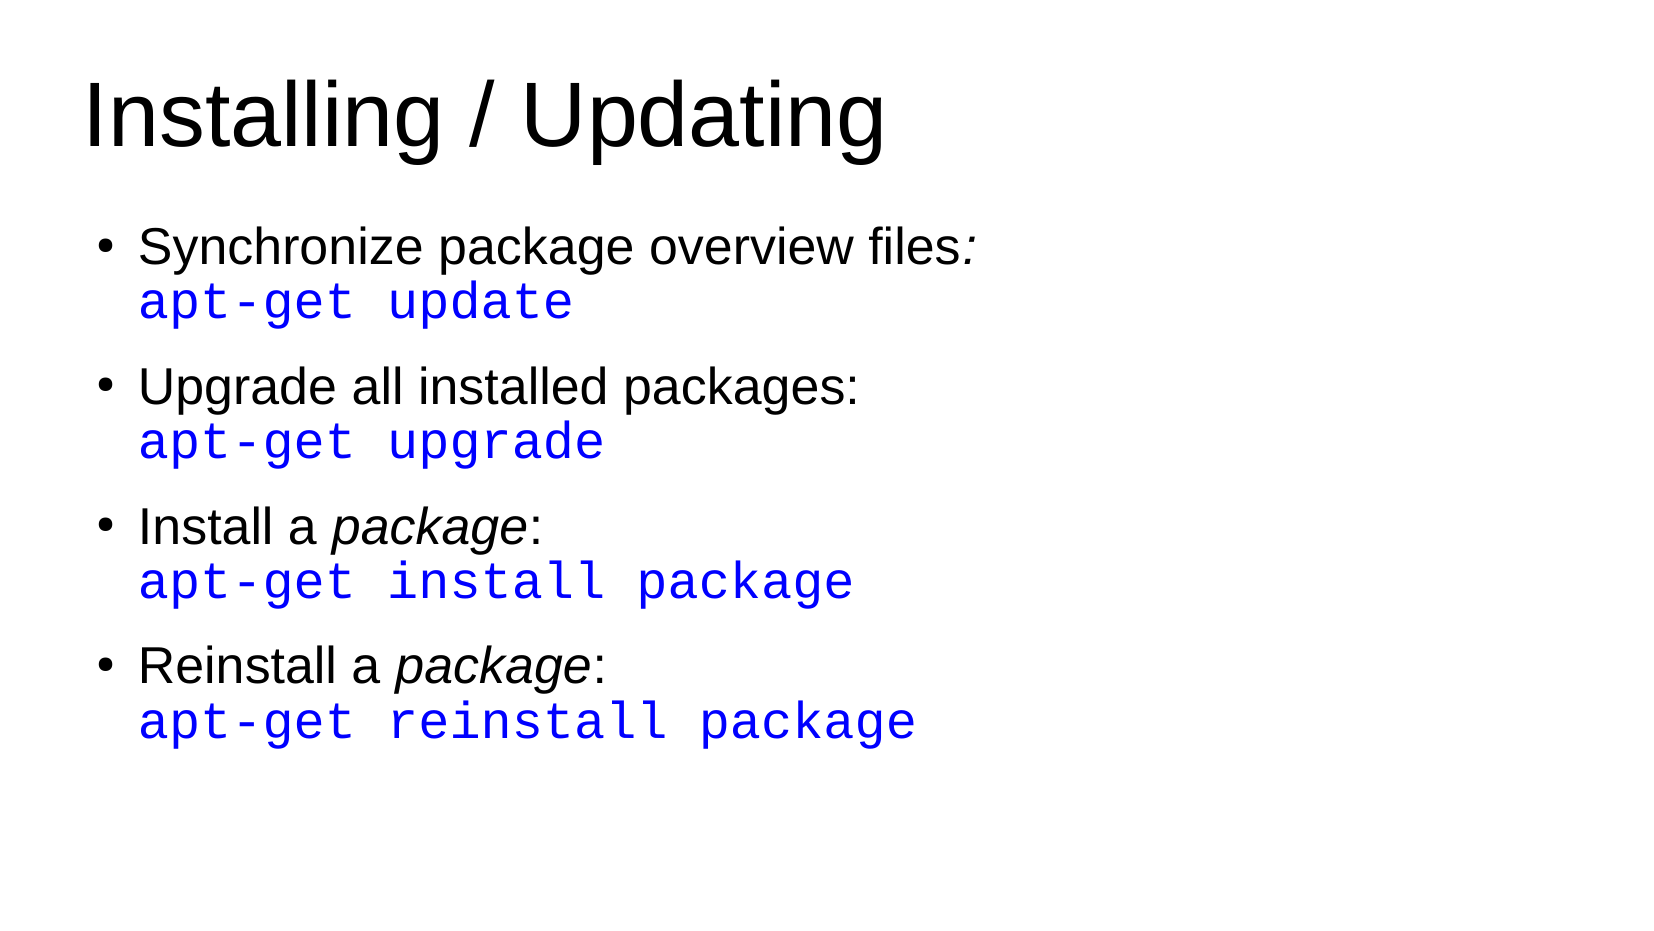

# Installing / Updating
Synchronize package overview files:
apt-get update
Upgrade all installed packages:
apt-get upgrade
Install a package:
apt-get install package
Reinstall a package:
apt-get reinstall package